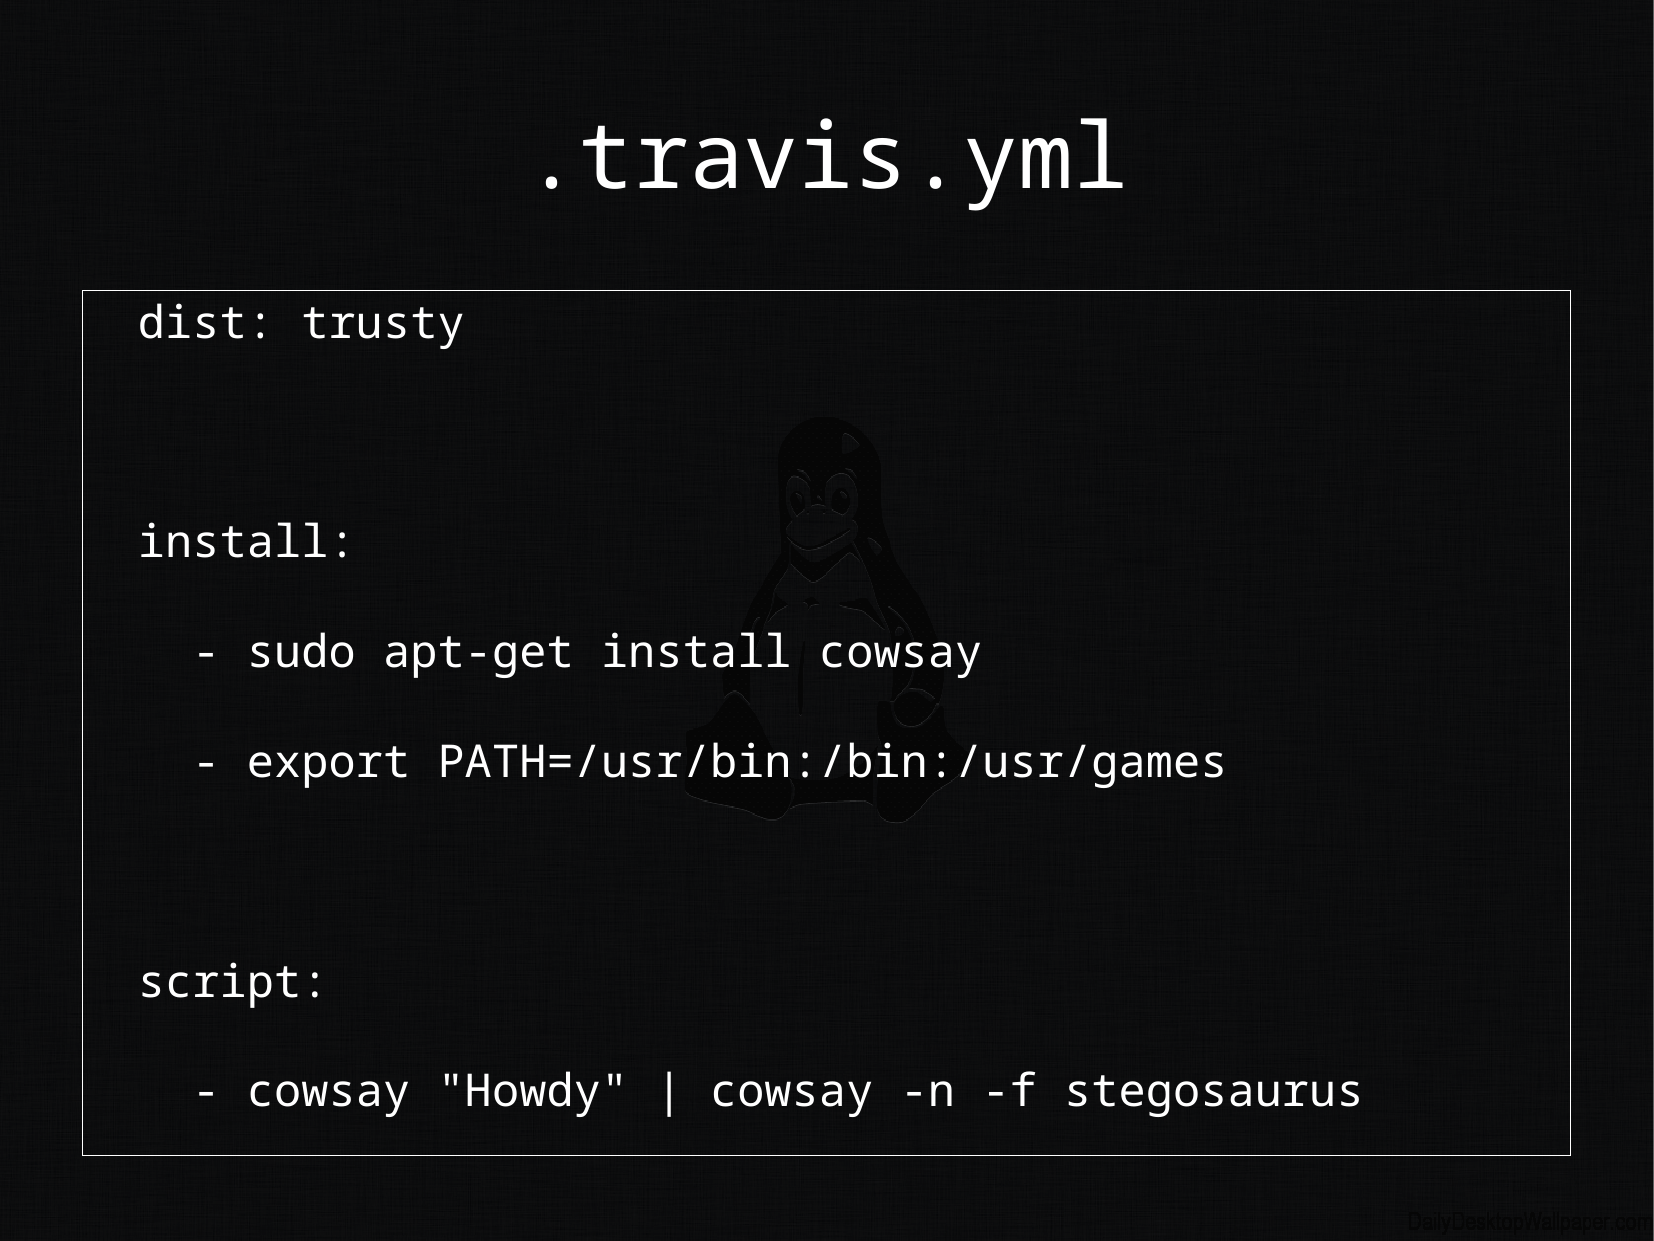

# .travis.yml
dist: trusty
install:
 - sudo apt-get install cowsay
 - export PATH=/usr/bin:/bin:/usr/games
script:
 - cowsay "Howdy" | cowsay -n -f stegosaurus